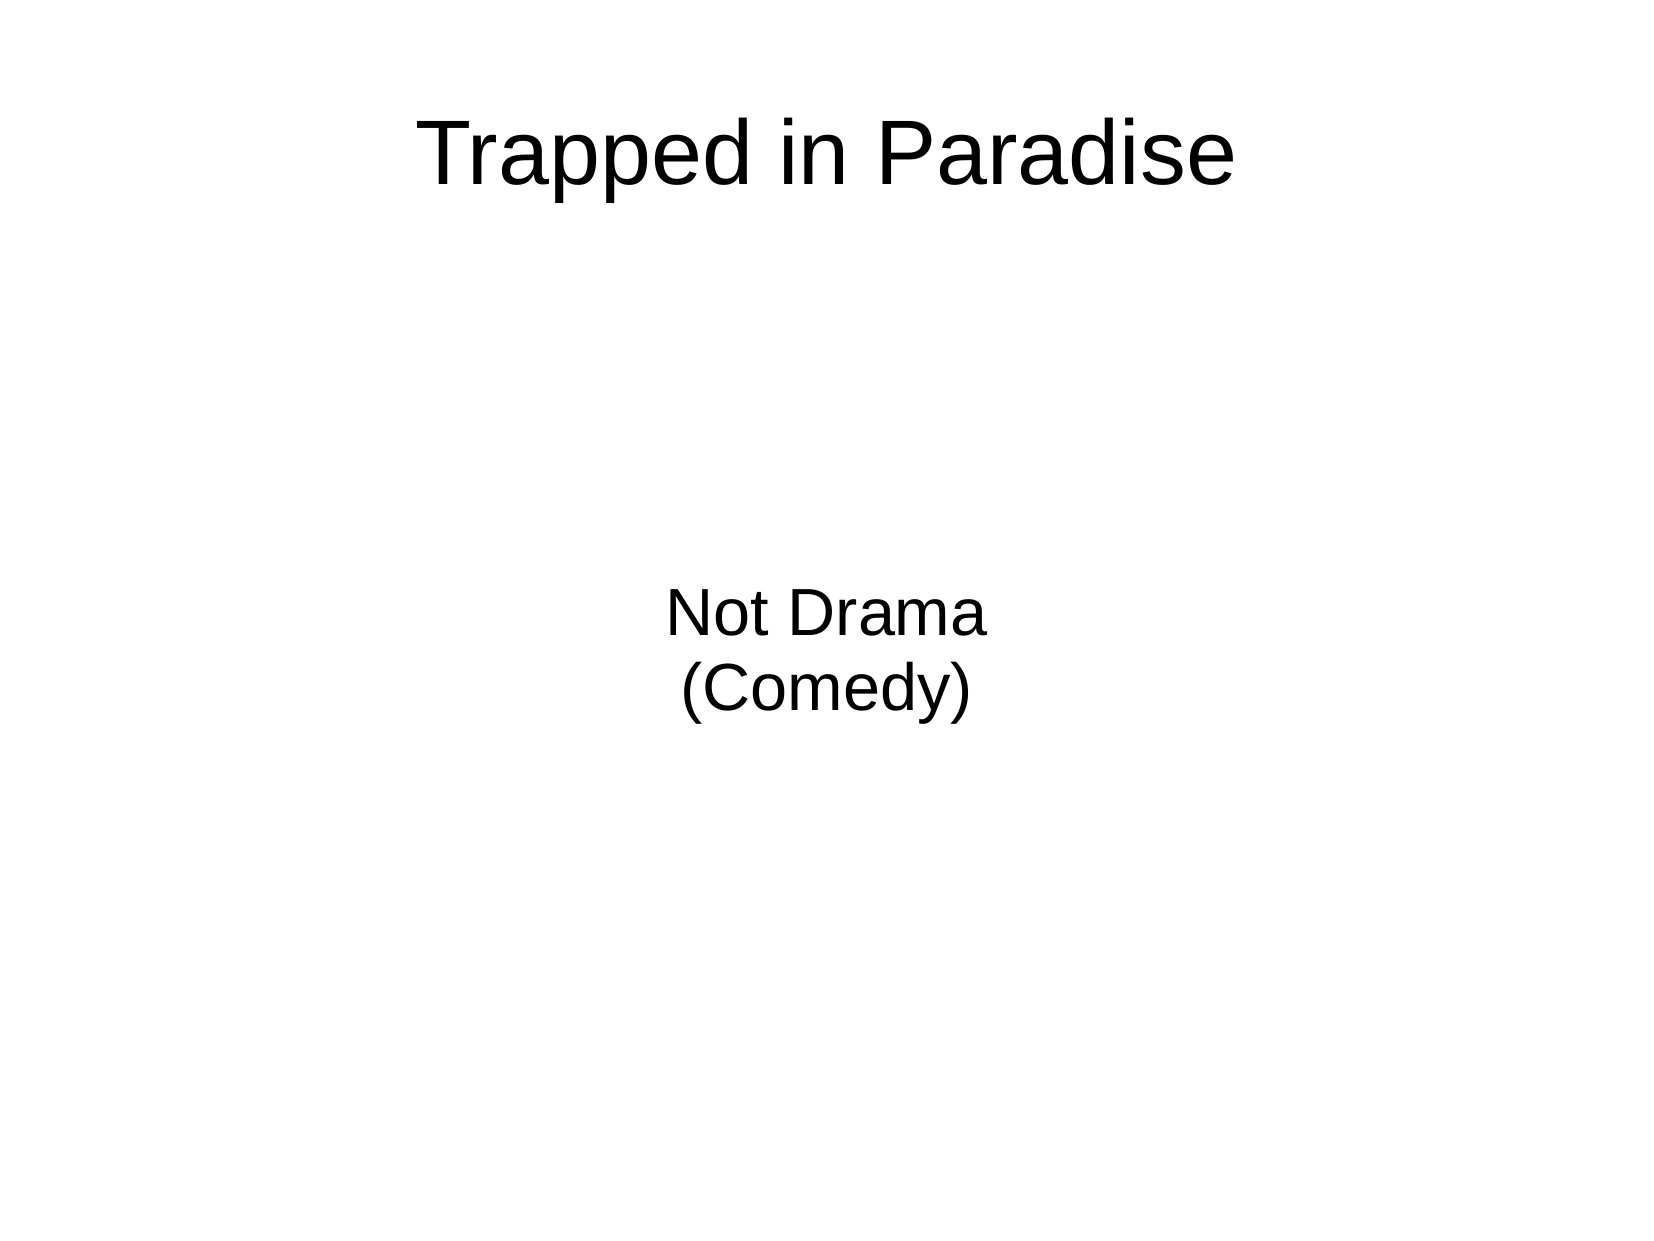

# Trapped in Paradise
Not Drama
(Comedy)